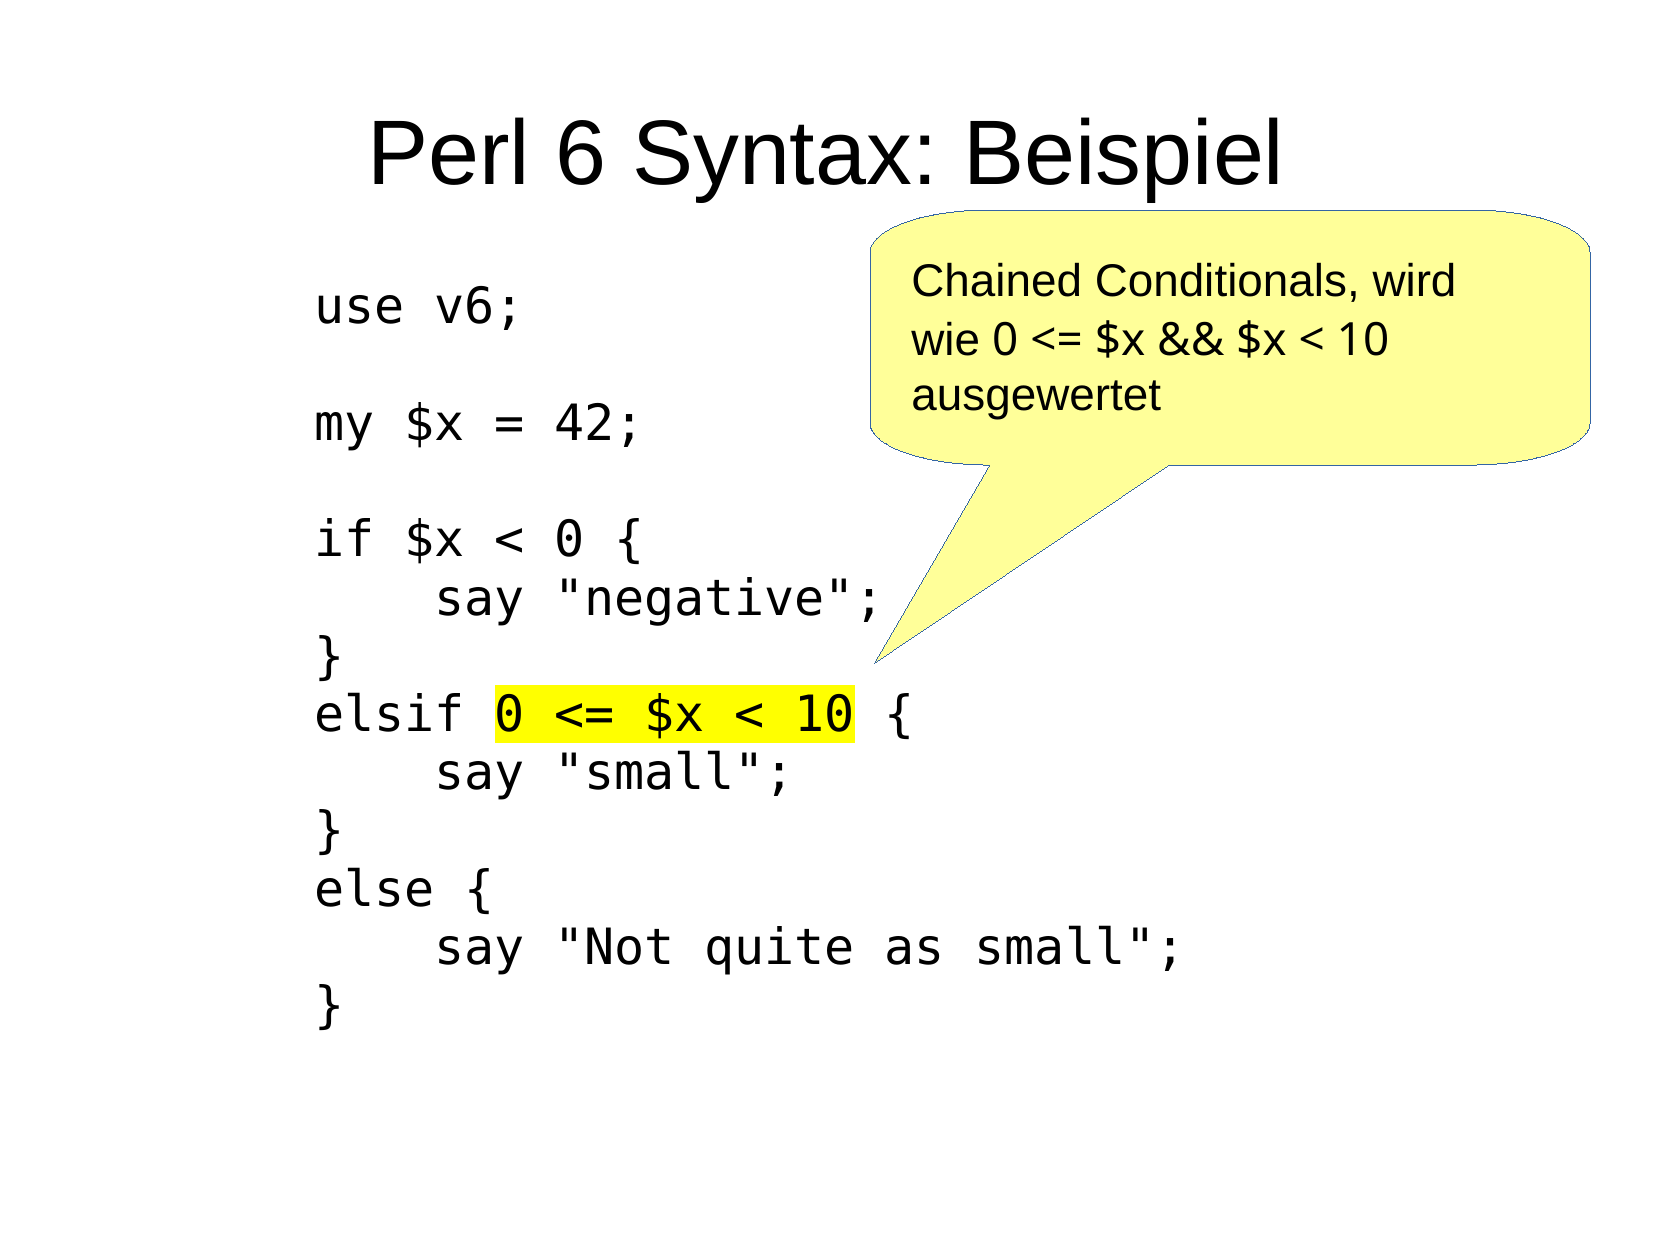

# Perl 6 Syntax: Beispiel
Chained Conditionals, wird
wie 0 <= $x && $x < 10
ausgewertet
use v6;
my $x = 42;
if $x < 0 {
 say "negative";
}
elsif 0 <= $x < 10 {
 say "small";
}
else {
 say "Not quite as small";
}